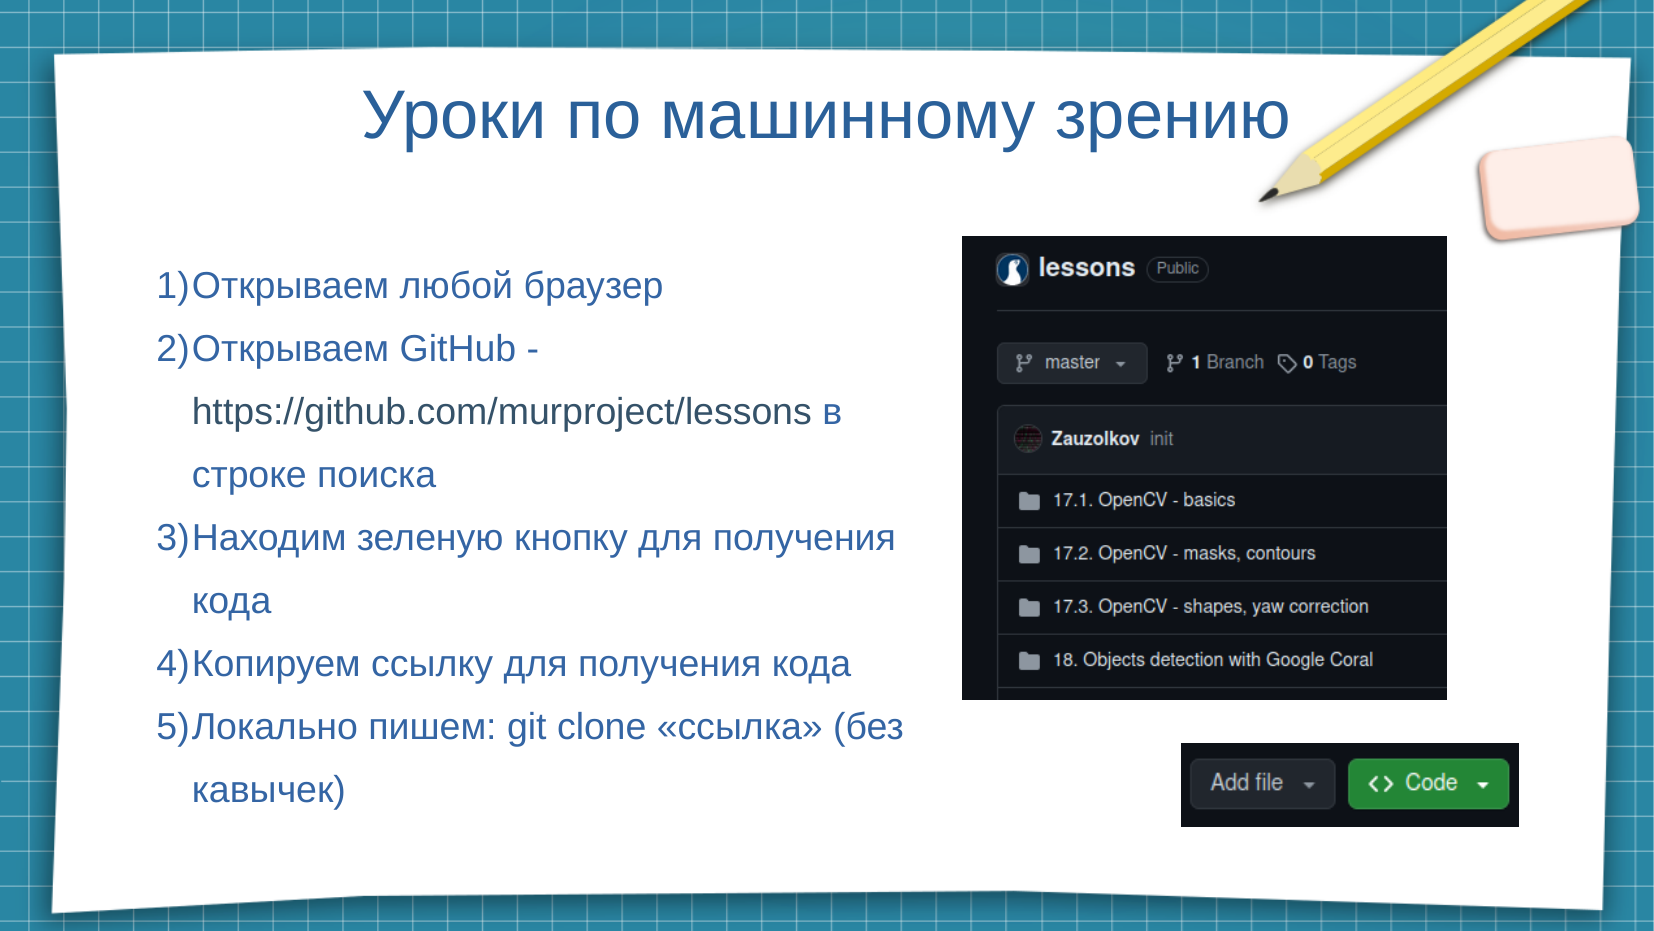

# Уроки по машинному зрению
Открываем любой браузер
Открываем GitHub - https://github.com/murproject/lessons в строке поиска
Находим зеленую кнопку для получения кода
Копируем ссылку для получения кода
Локально пишем: git clone «ссылка» (без кавычек)